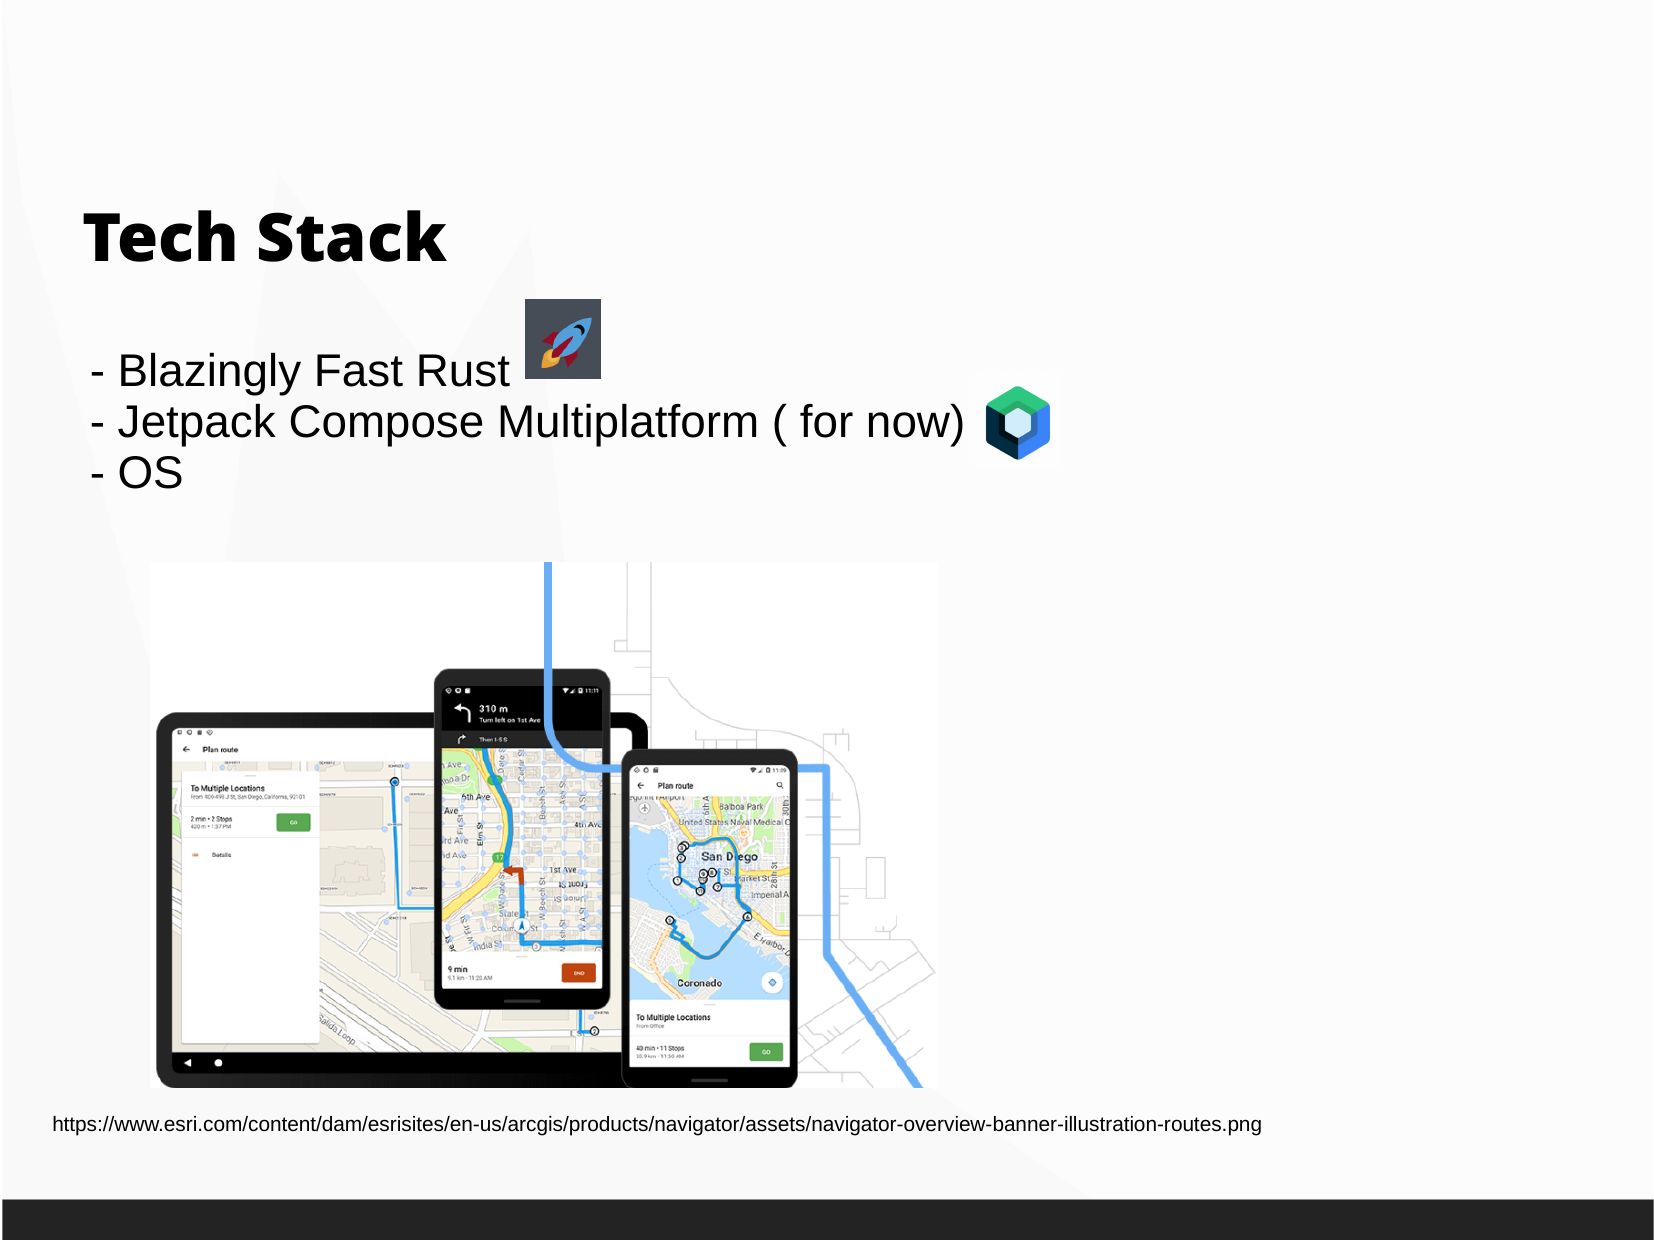

# Tech Stack
- Blazingly Fast Rust
- Jetpack Compose Multiplatform ( for now)
- OS
https://www.esri.com/content/dam/esrisites/en-us/arcgis/products/navigator/assets/navigator-overview-banner-illustration-routes.png